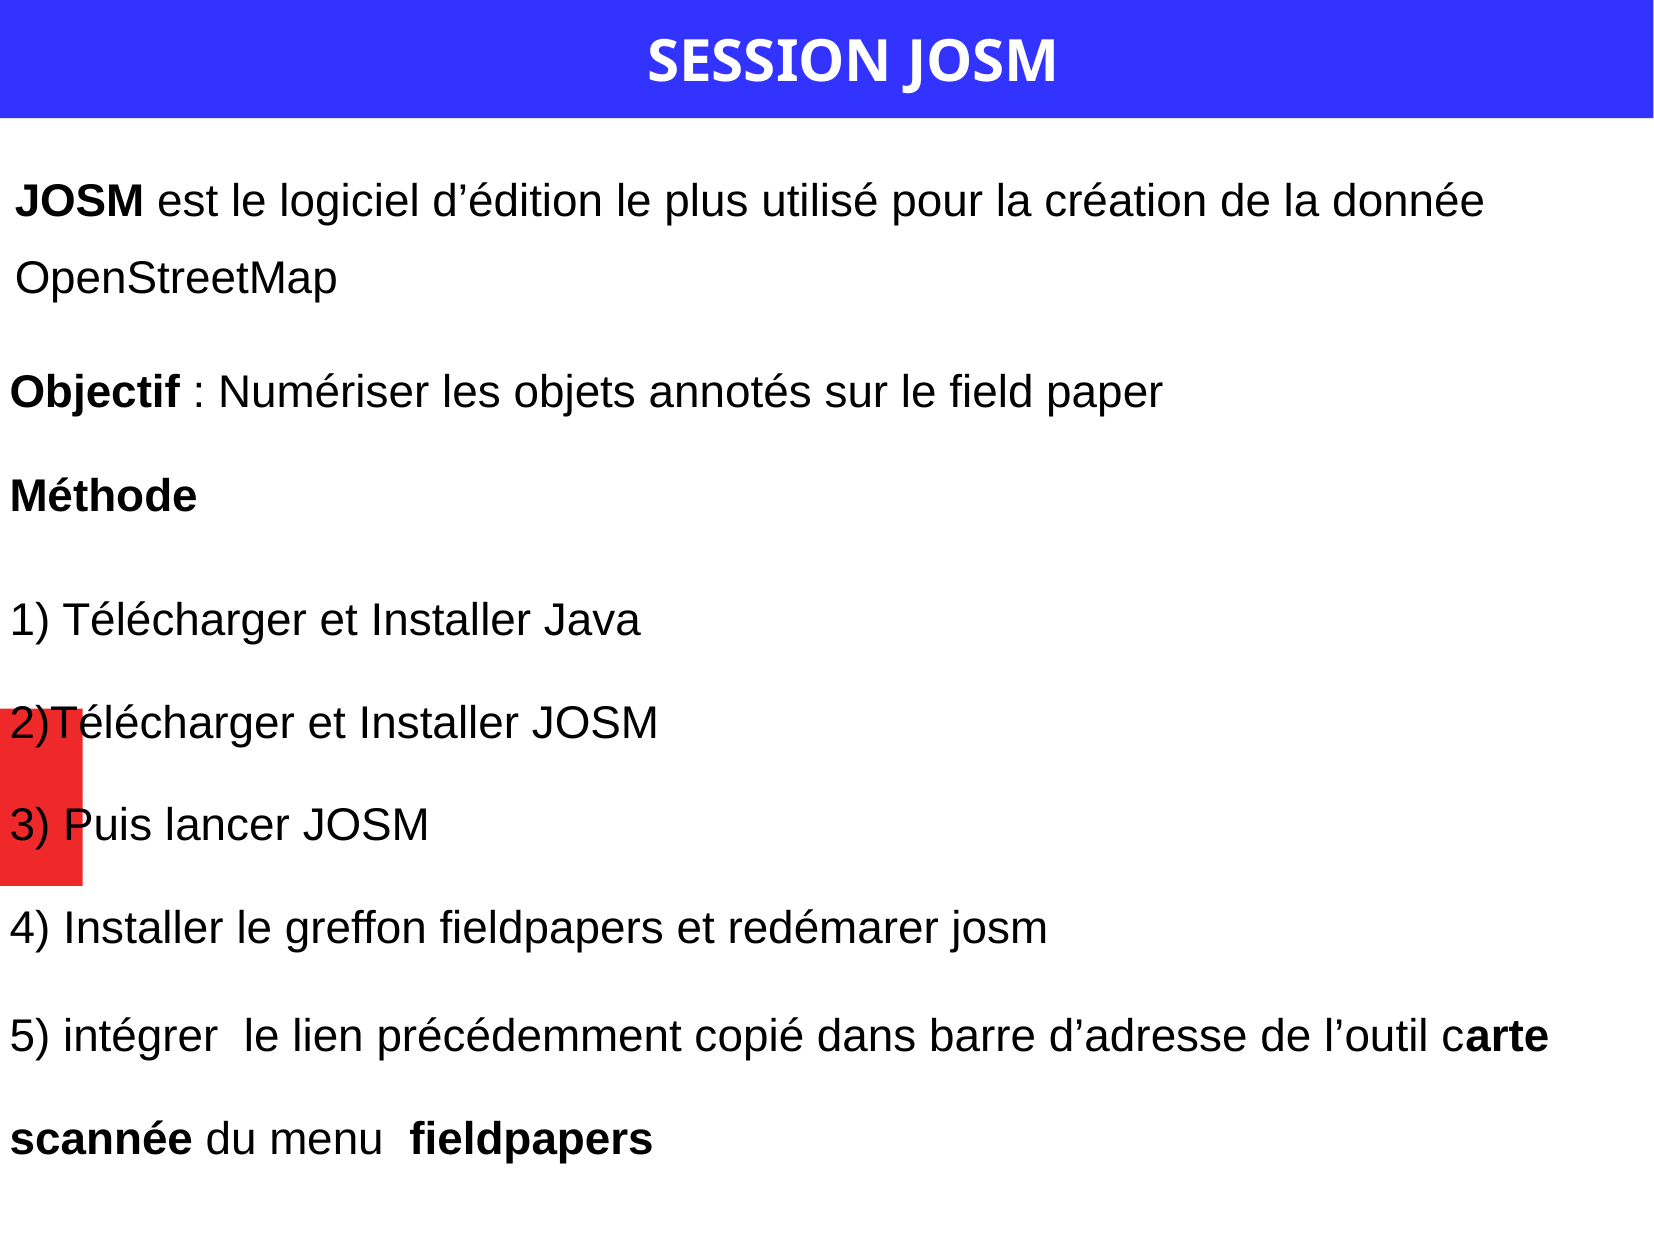

# SESSION JOSM
JOSM est le logiciel d’édition le plus utilisé pour la création de la donnée OpenStreetMap
Objectif : Numériser les objets annotés sur le field paper
Méthode
1) Télécharger et Installer Java
2)Télécharger et Installer JOSM
3) Puis lancer JOSM
4) Installer le greffon fieldpapers et redémarer josm
5) intégrer le lien précédemment copié dans barre d’adresse de l’outil carte scannée du menu fieldpapers